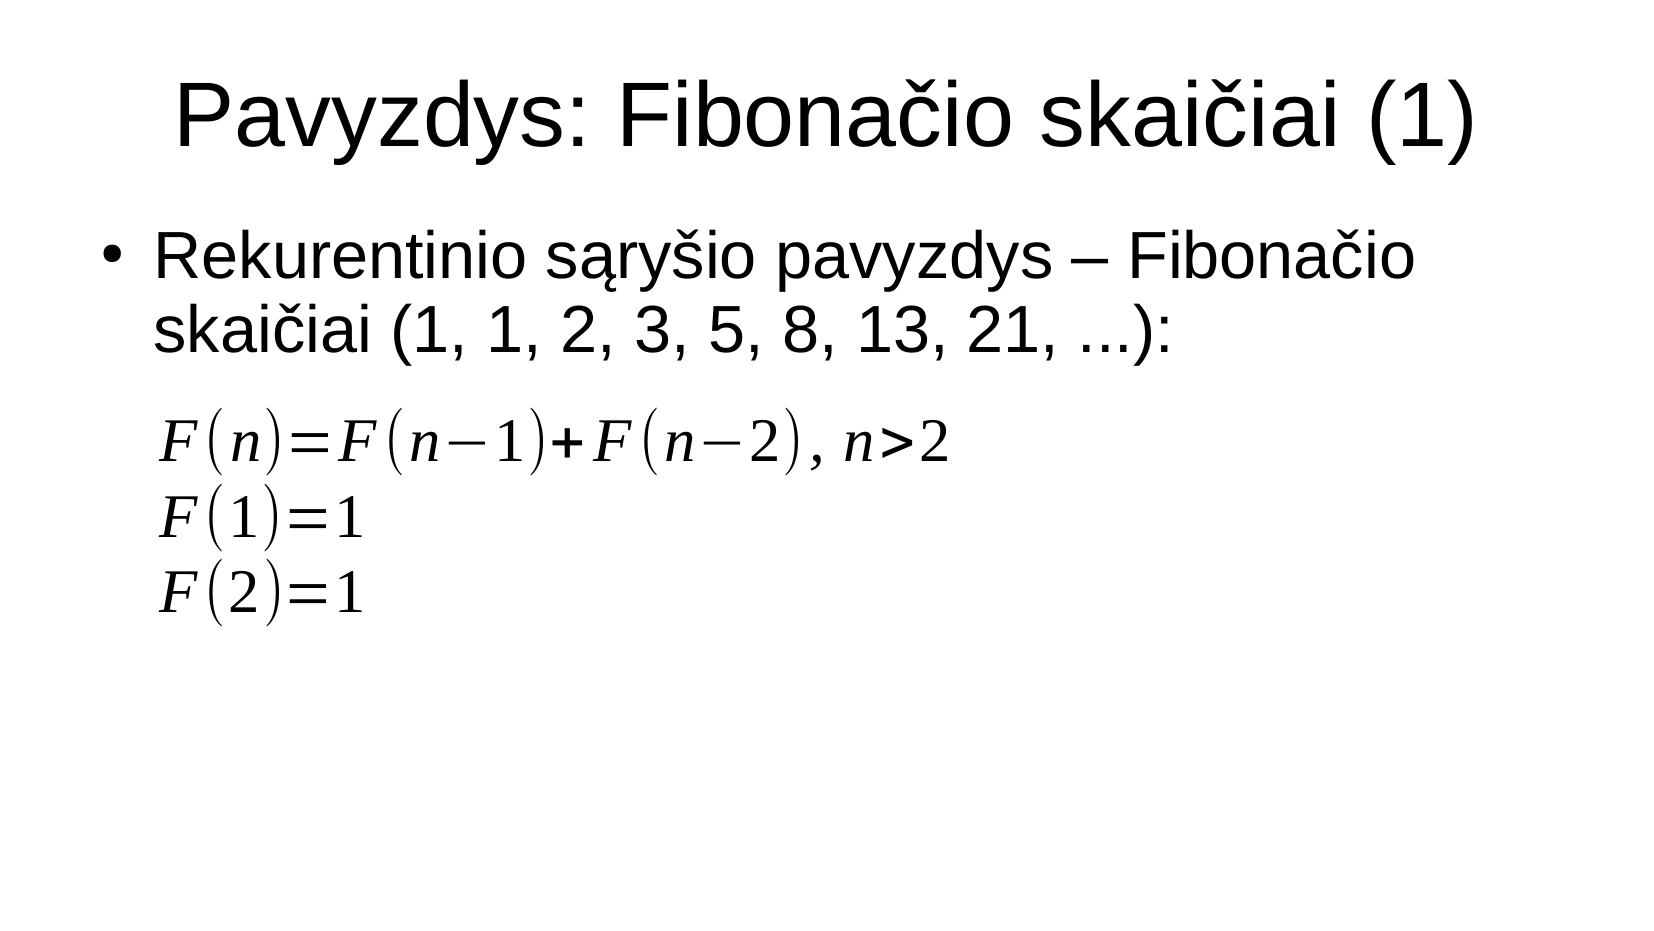

# Pavyzdys: Fibonačio skaičiai (1)
Rekurentinio sąryšio pavyzdys – Fibonačio skaičiai (1, 1, 2, 3, 5, 8, 13, 21, ...):